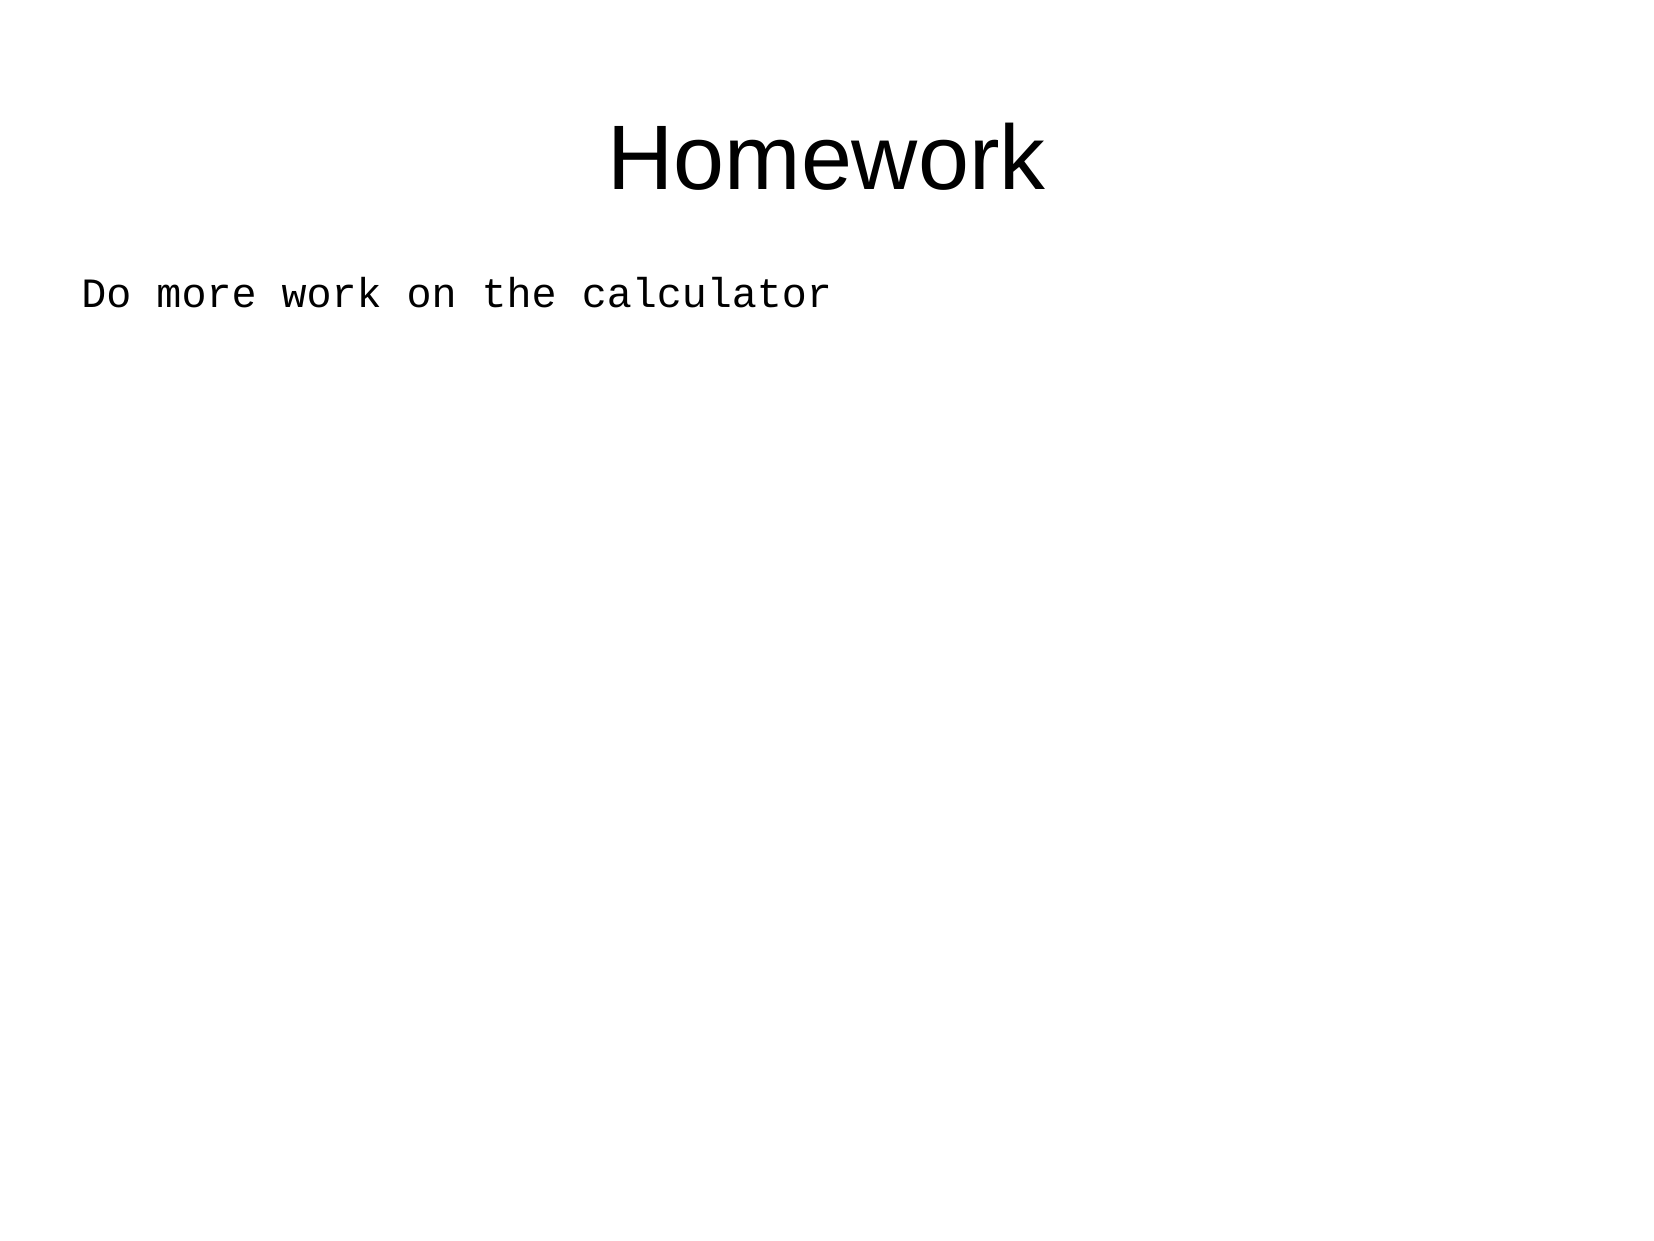

# Homework
Do more work on the calculator